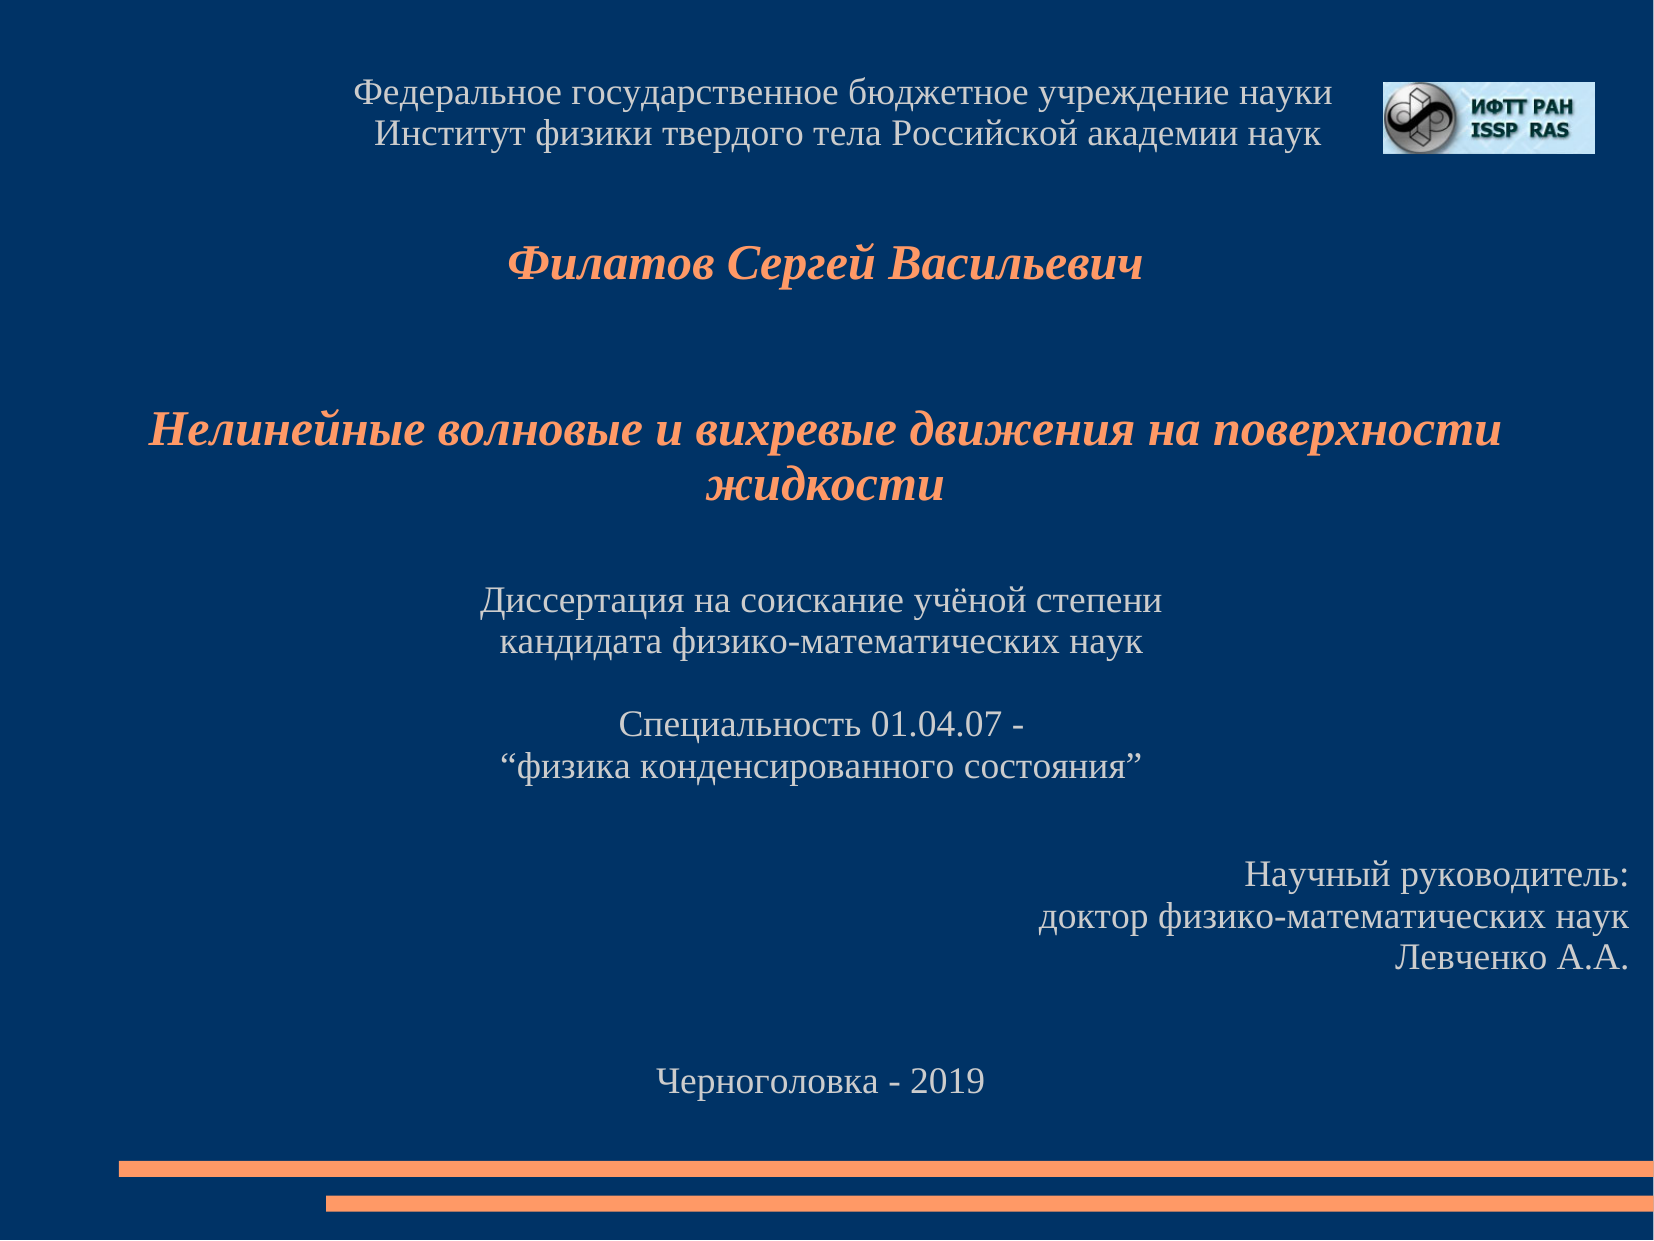

Федеральное государственное бюджетное учреждение науки
 Институт физики твердого тела Российской академии наук
# Филатов Сергей Васильевич Нелинейные волновые и вихревые движения на поверхности жидкости
Диссертация на соискание учёной степени
кандидата физико-математических наук
Специальность 01.04.07 -
“физика конденсированного состояния”
Научный руководитель:
доктор физико-математических наук
Левченко А.А.
Черноголовка - 2019